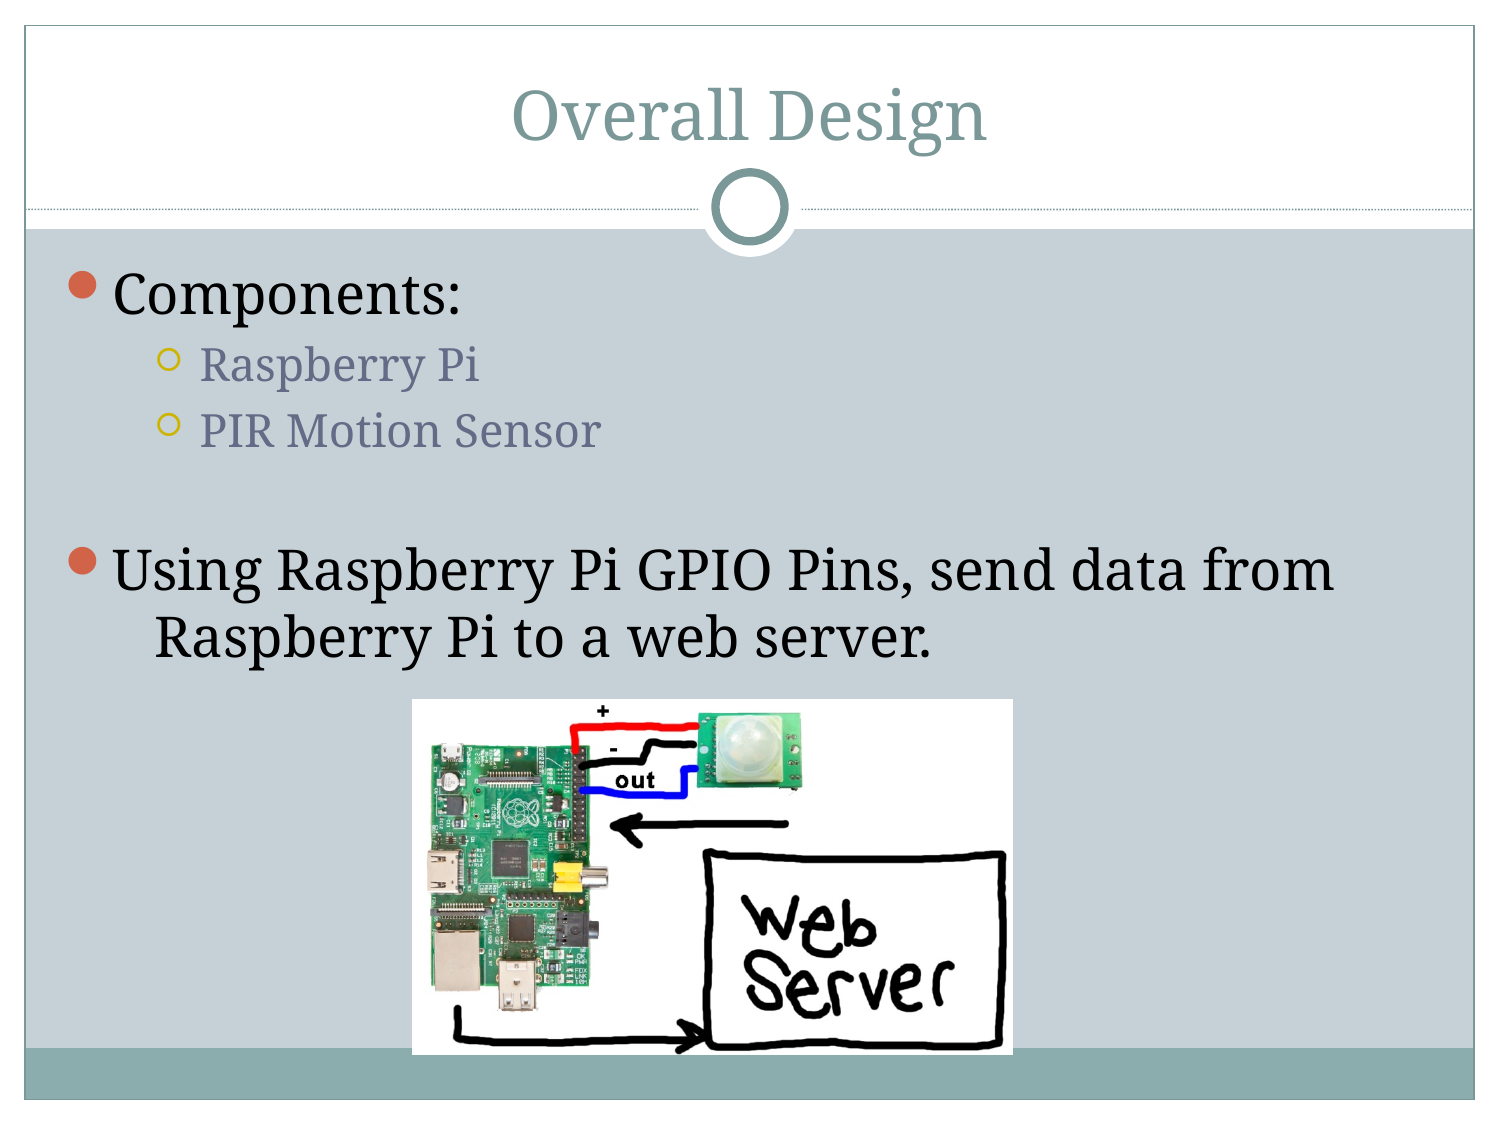

# Overall Design
Components:
Raspberry Pi
PIR Motion Sensor
Using Raspberry Pi GPIO Pins, send data from Raspberry Pi to a web server.